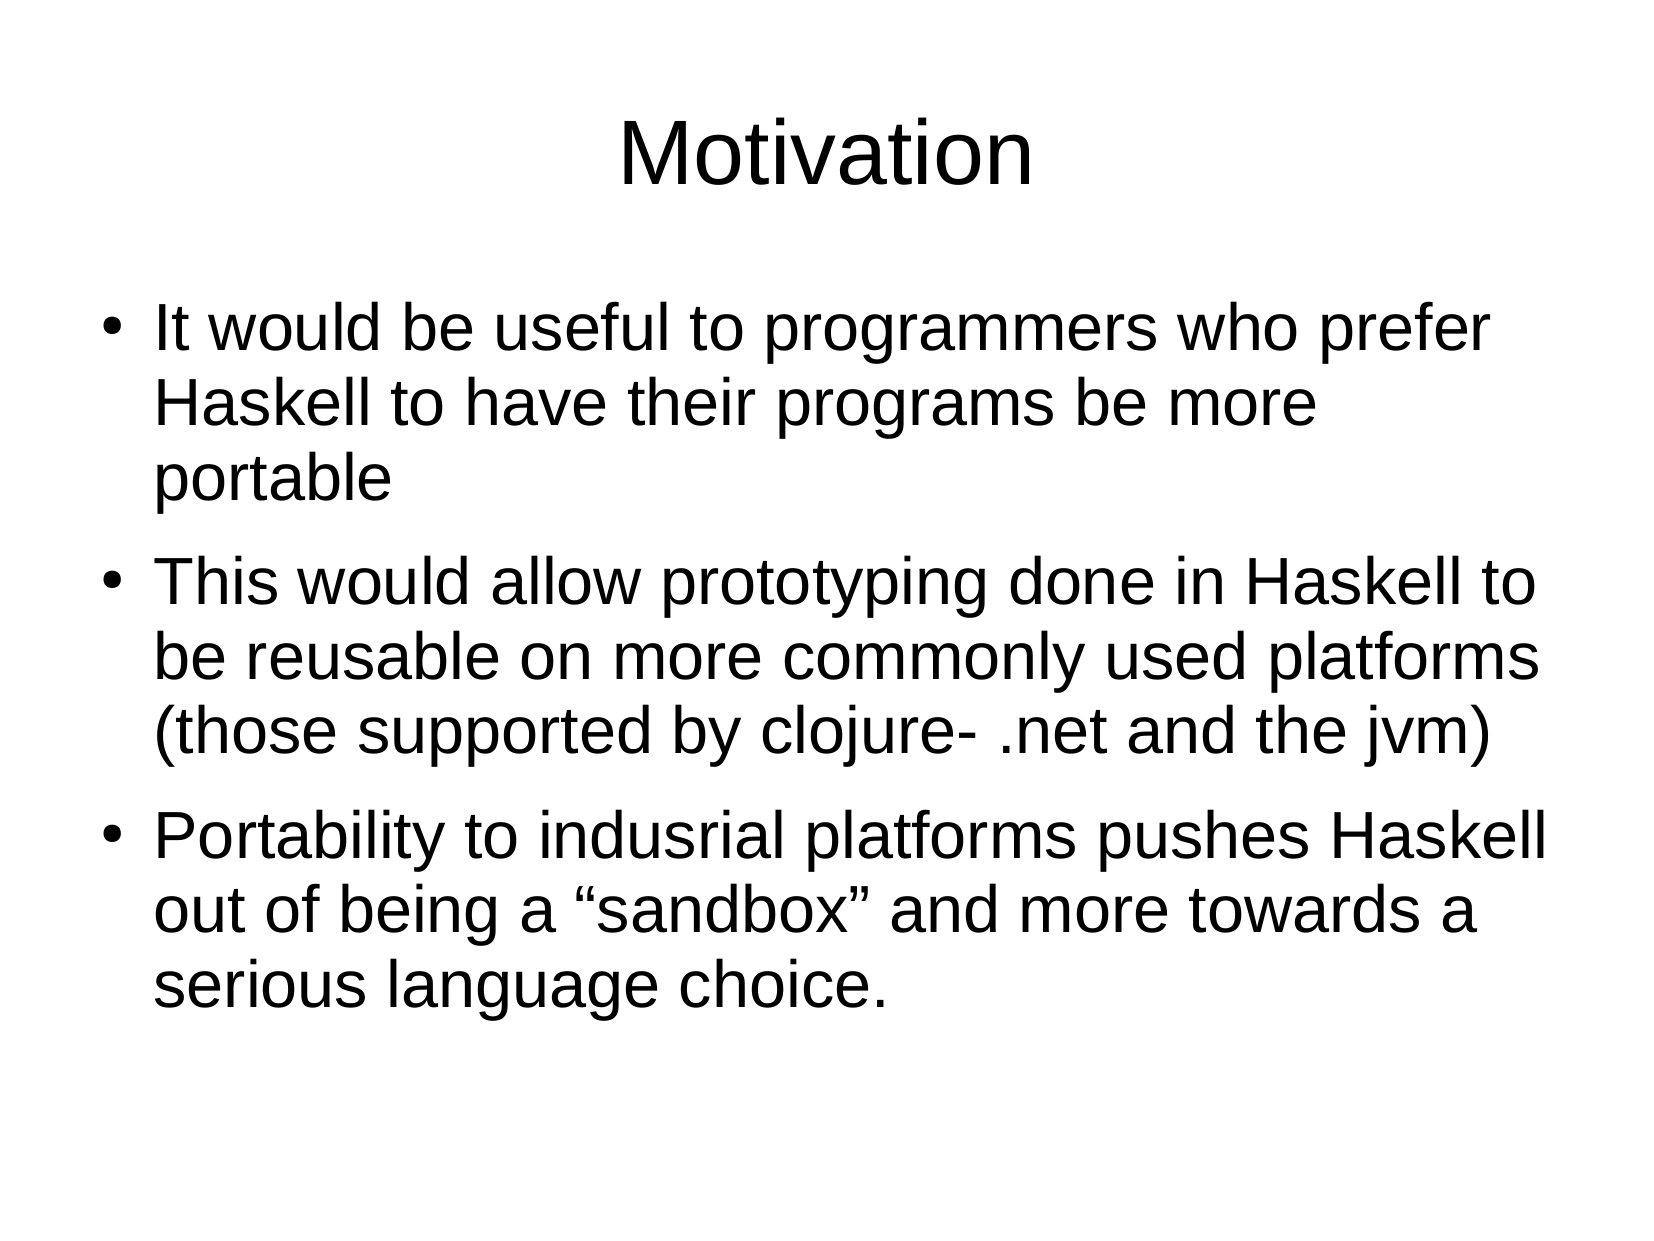

# Motivation
It would be useful to programmers who prefer Haskell to have their programs be more portable
This would allow prototyping done in Haskell to be reusable on more commonly used platforms (those supported by clojure- .net and the jvm)
Portability to indusrial platforms pushes Haskell out of being a “sandbox” and more towards a serious language choice.